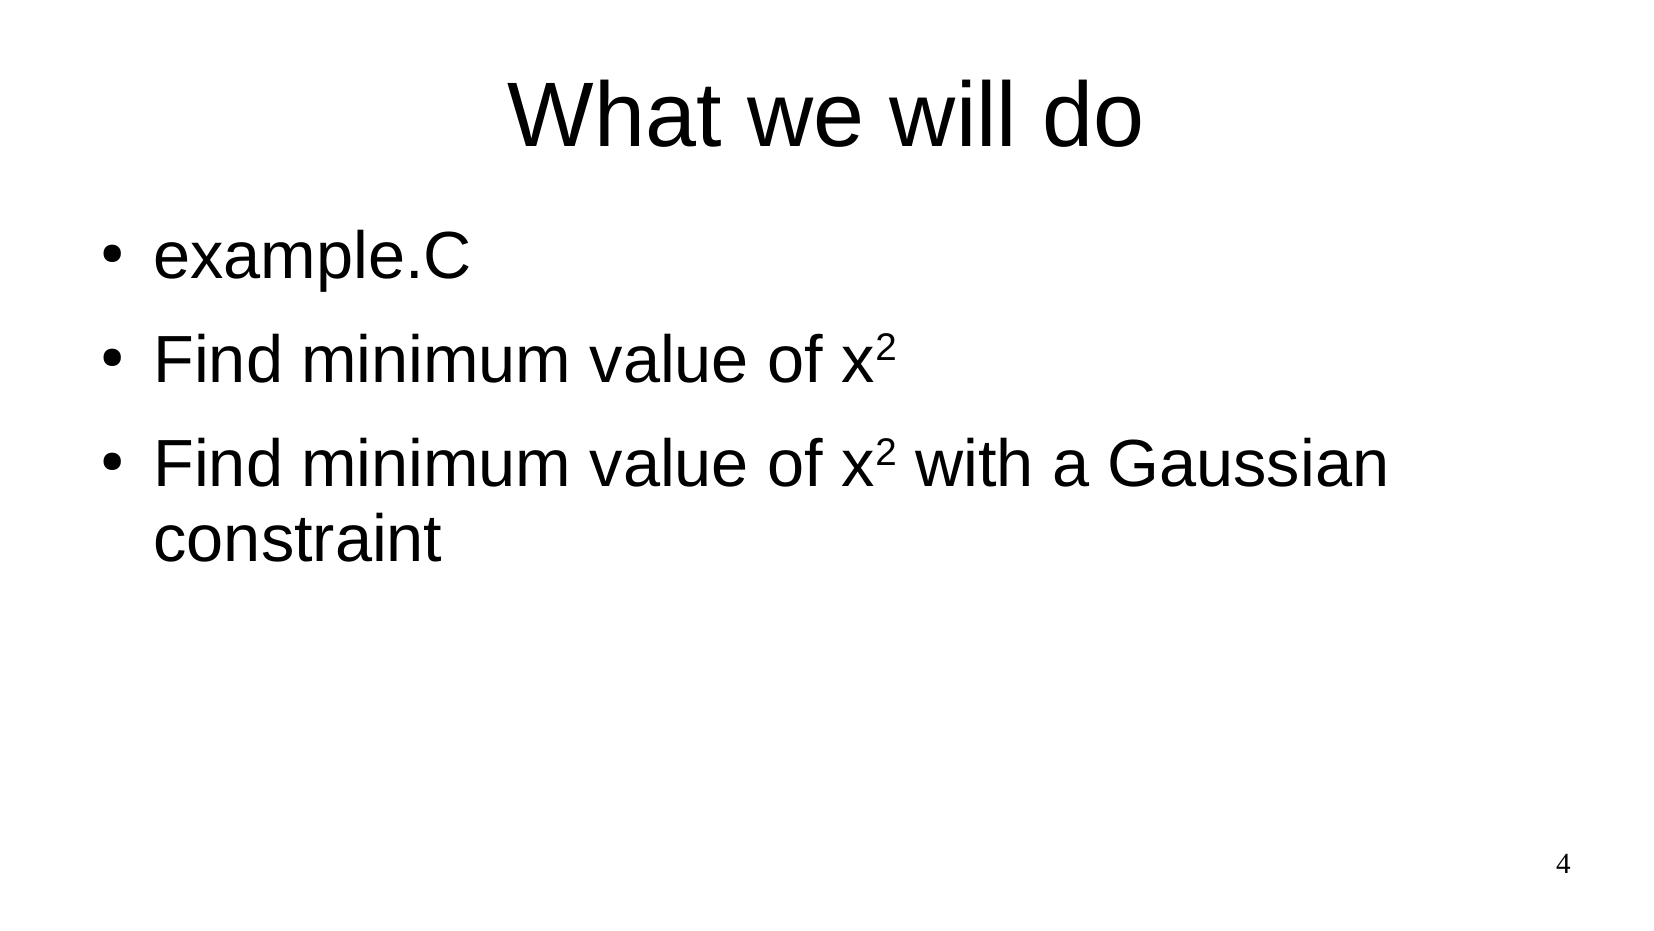

# What we will do
example.C
Find minimum value of x2
Find minimum value of x2 with a Gaussian constraint
4